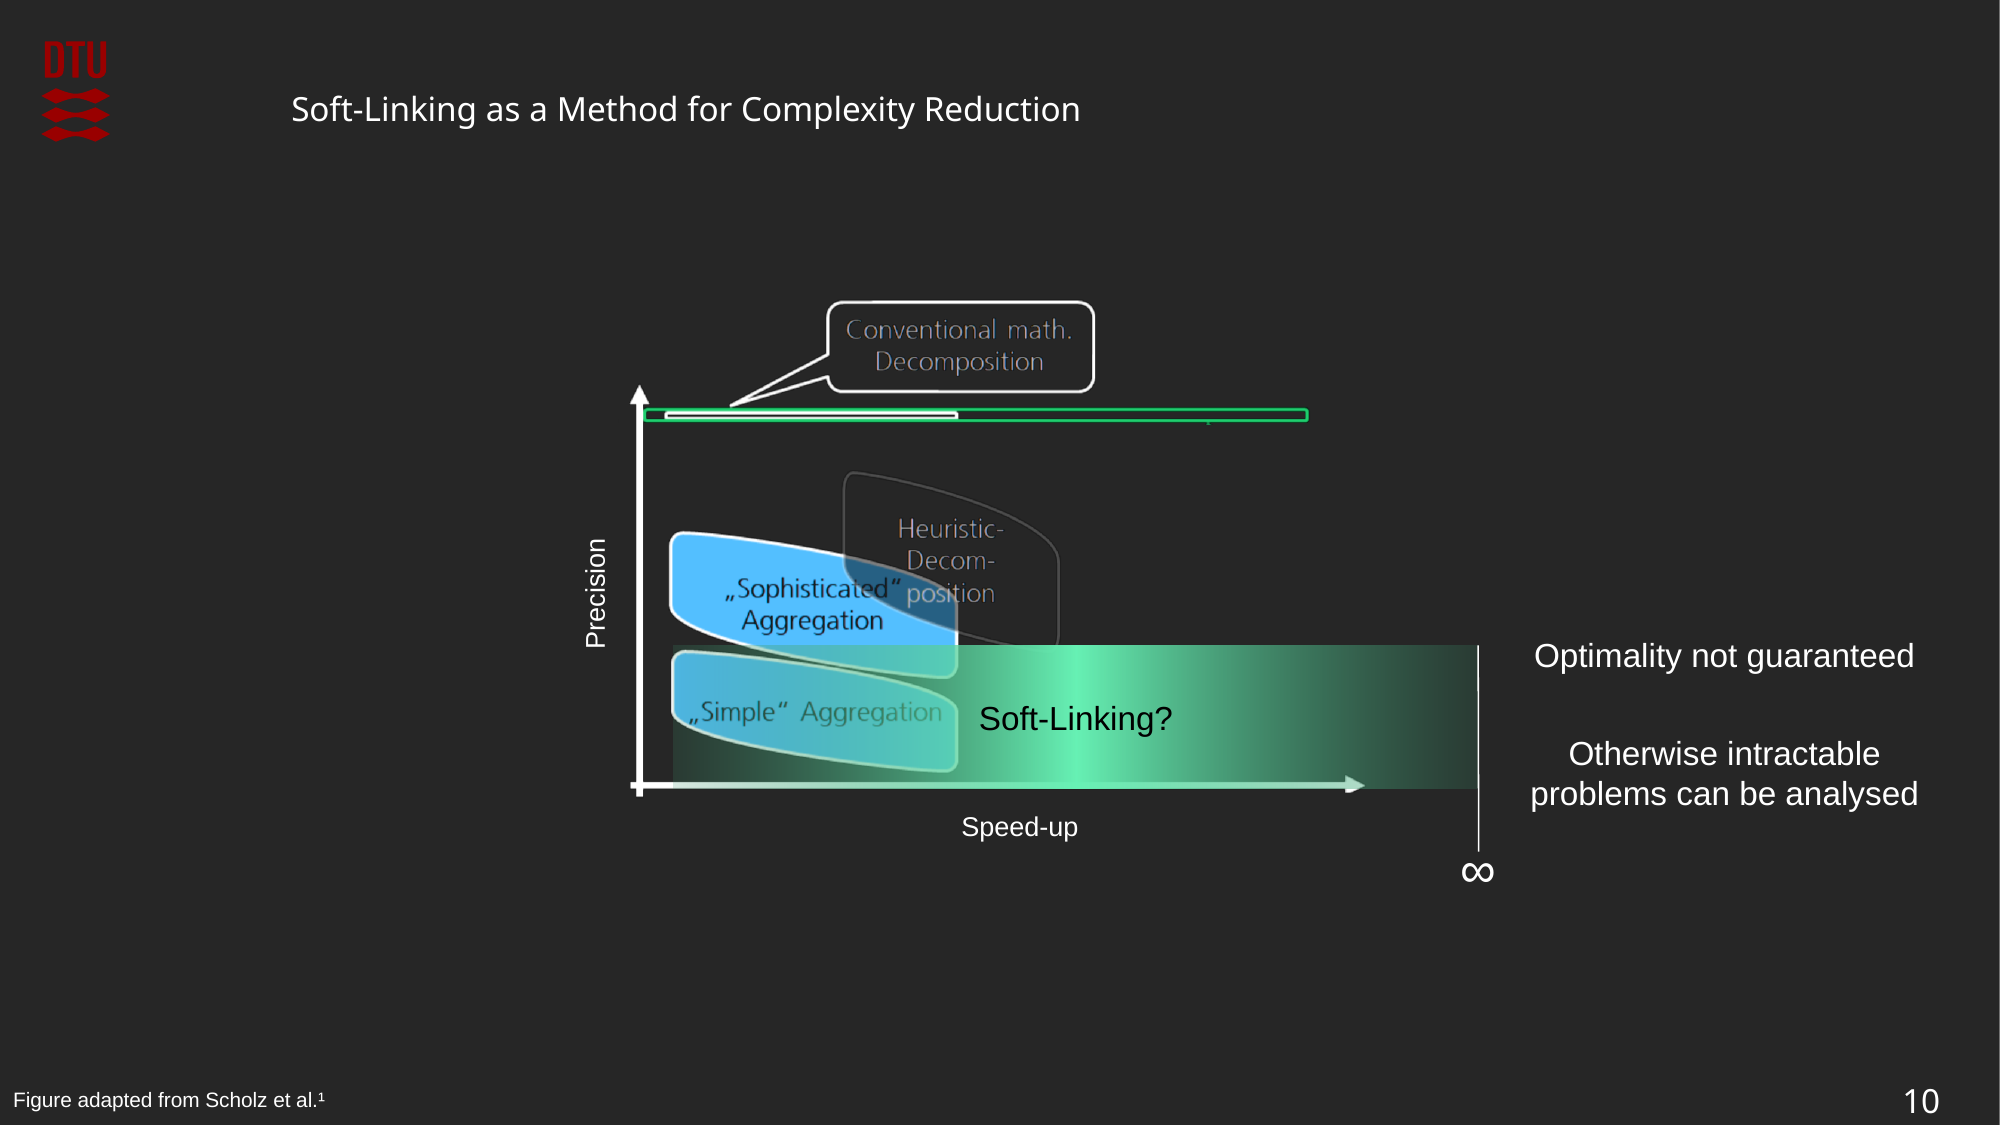

# Soft-Linking as a Method for Complexity Reduction
Precision
Optimality not guaranteed
Otherwise intractable problems can be analysed
Soft-Linking?
Speed-up
∞
Figure adapted from Scholz et al.¹
10